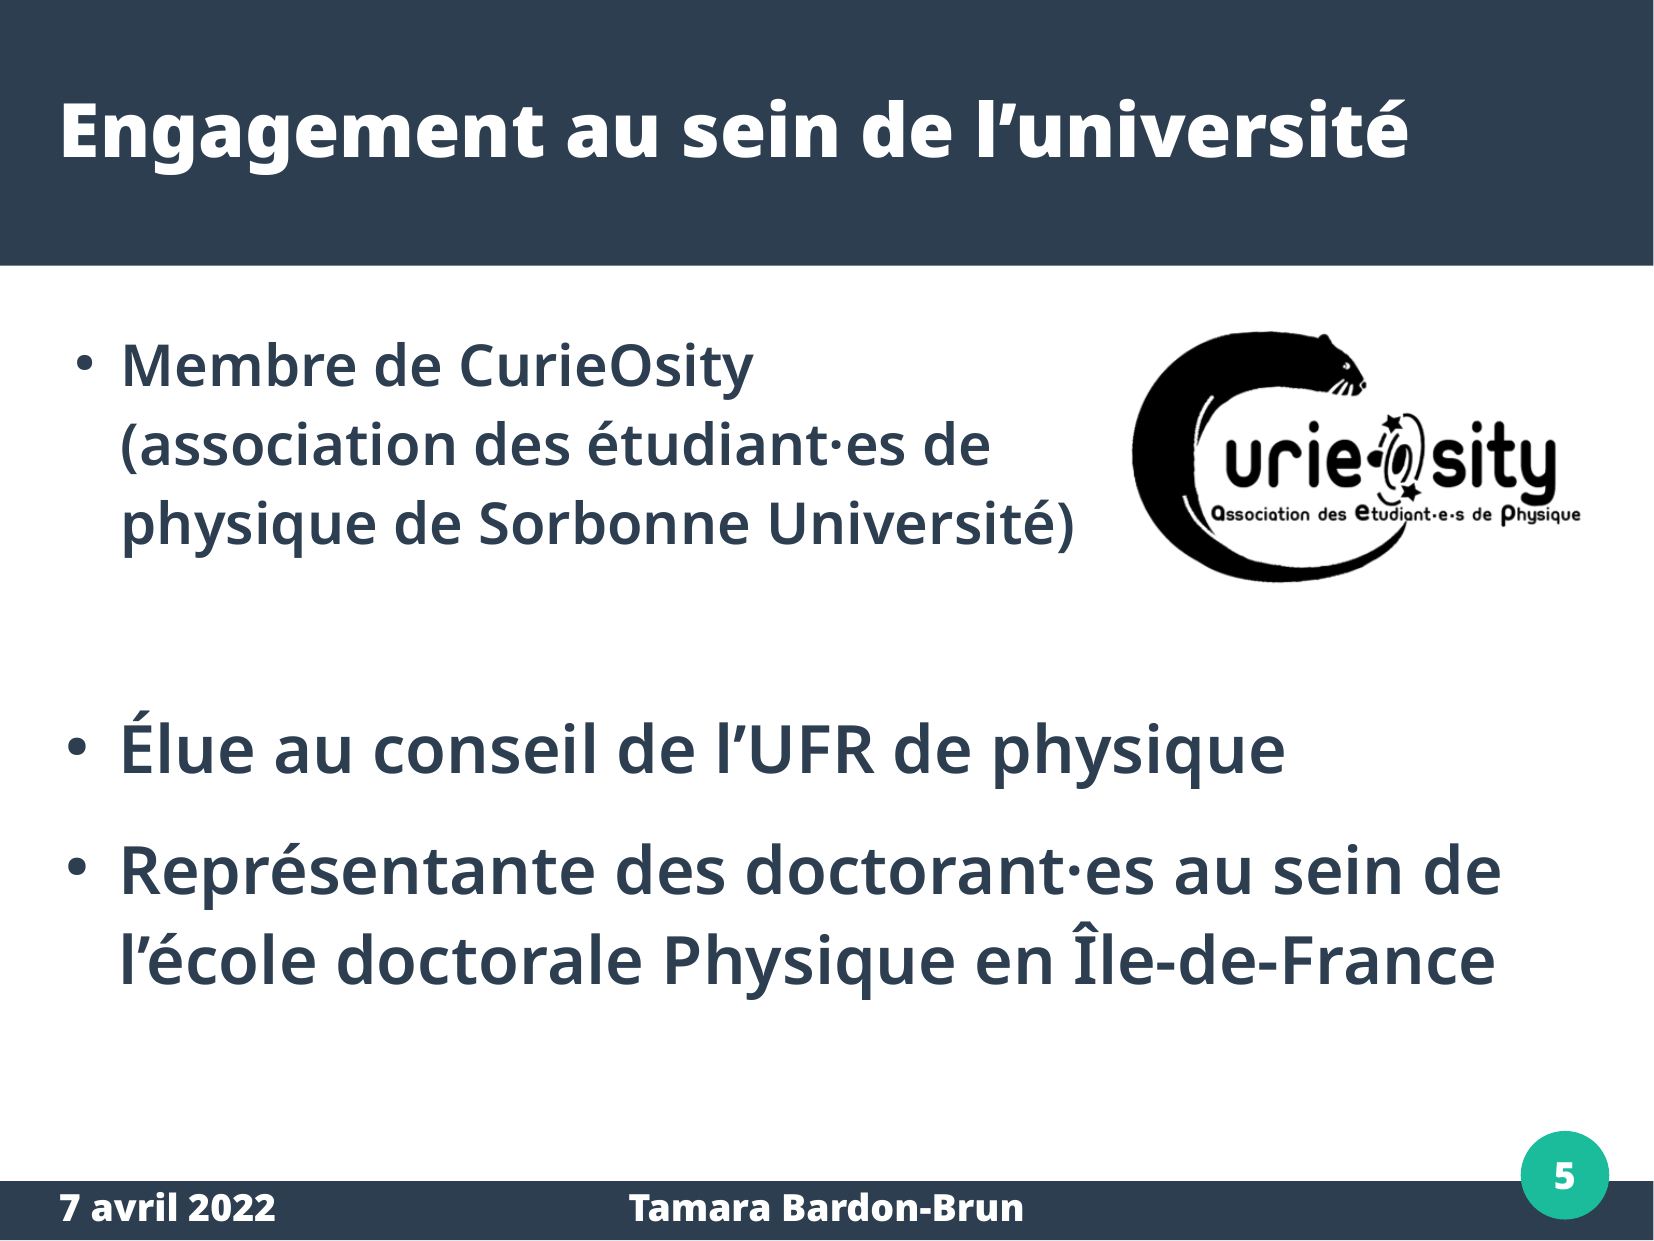

# Engagement au sein de l’université
Membre de CurieOsity (association des étudiant·es de physique de Sorbonne Université)
Élue au conseil de l’UFR de physique
Représentante des doctorant·es au sein de l’école doctorale Physique en Île-de-France
5
7 avril 2022
Tamara Bardon-Brun